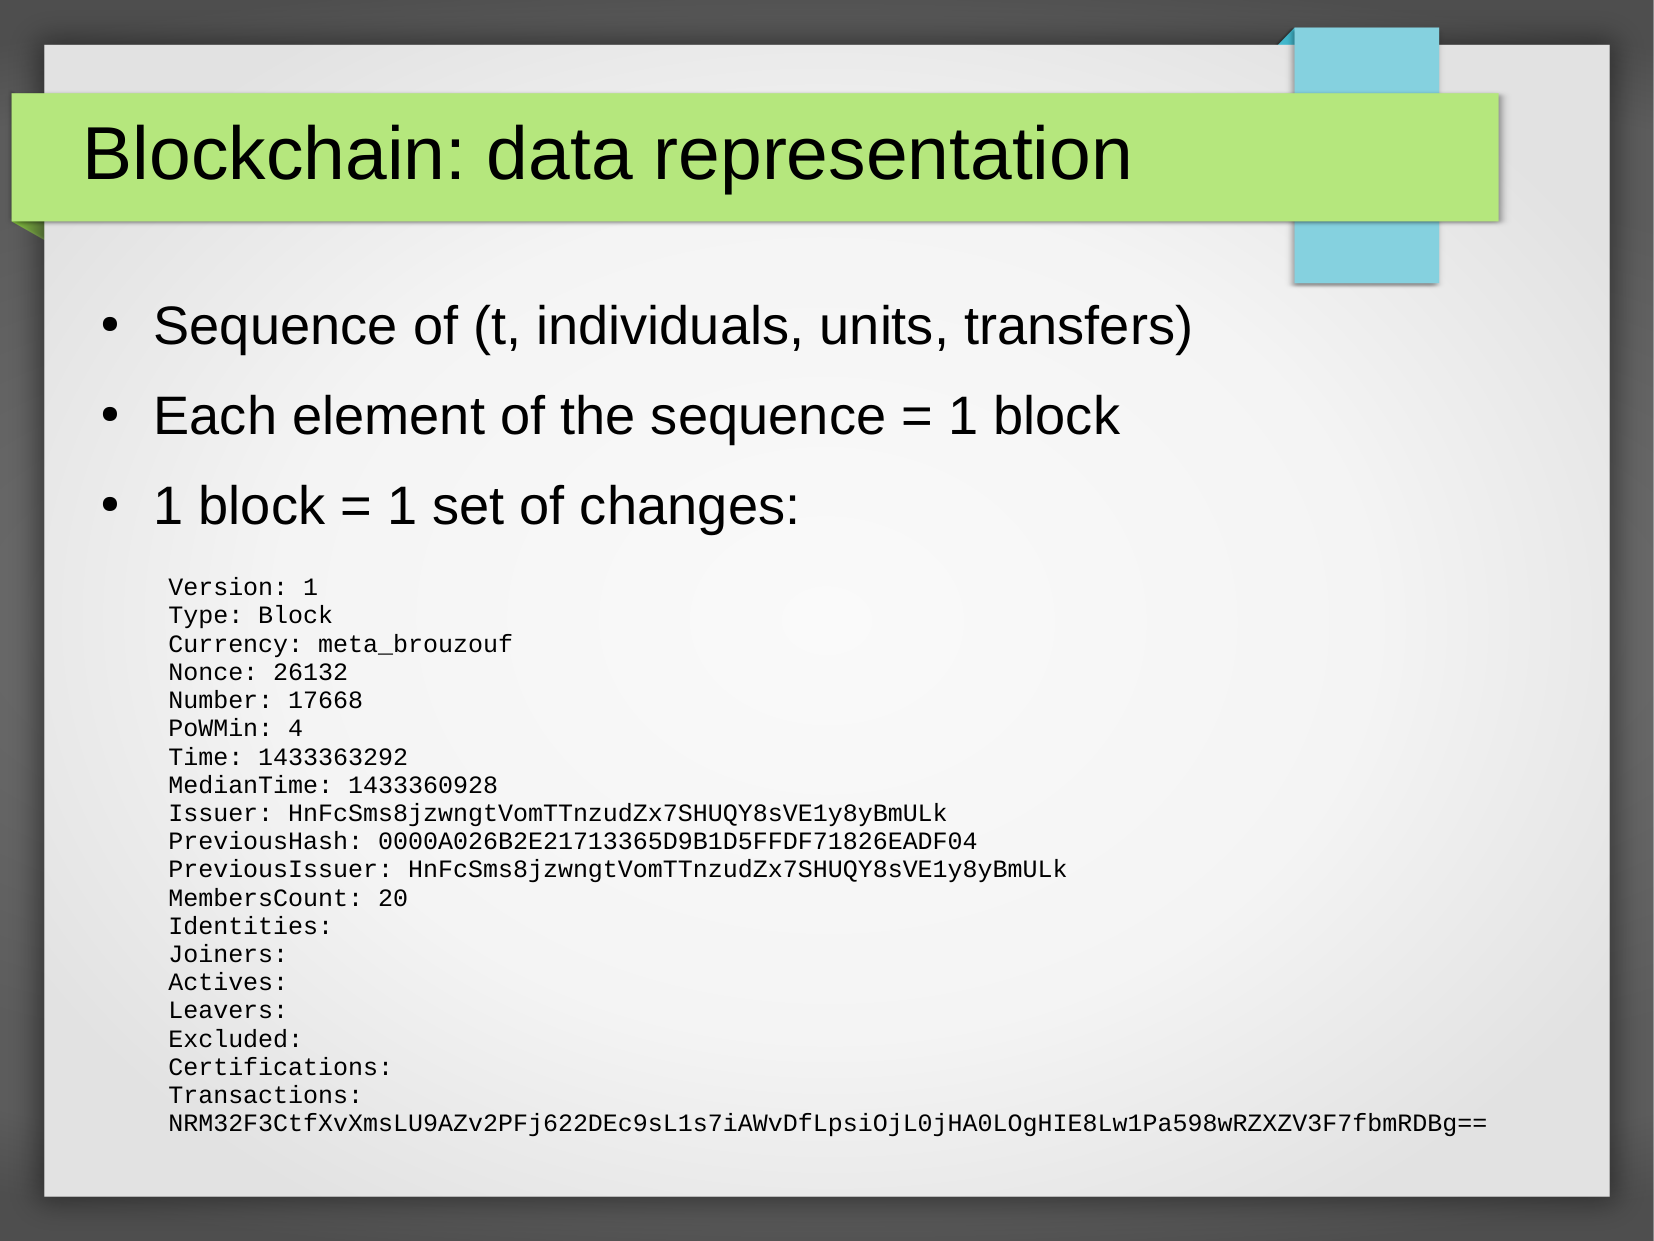

# Blockchain: data representation
Sequence of (t, individuals, units, transfers)
Each element of the sequence = 1 block
1 block = 1 set of changes:
Version: 1
Type: Block
Currency: meta_brouzouf
Nonce: 26132
Number: 17668
PoWMin: 4
Time: 1433363292
MedianTime: 1433360928
Issuer: HnFcSms8jzwngtVomTTnzudZx7SHUQY8sVE1y8yBmULk
PreviousHash: 0000A026B2E21713365D9B1D5FFDF71826EADF04
PreviousIssuer: HnFcSms8jzwngtVomTTnzudZx7SHUQY8sVE1y8yBmULk
MembersCount: 20
Identities:
Joiners:
Actives:
Leavers:
Excluded:
Certifications:
Transactions:
NRM32F3CtfXvXmsLU9AZv2PFj622DEc9sL1s7iAWvDfLpsiOjL0jHA0LOgHIE8Lw1Pa598wRZXZV3F7fbmRDBg==